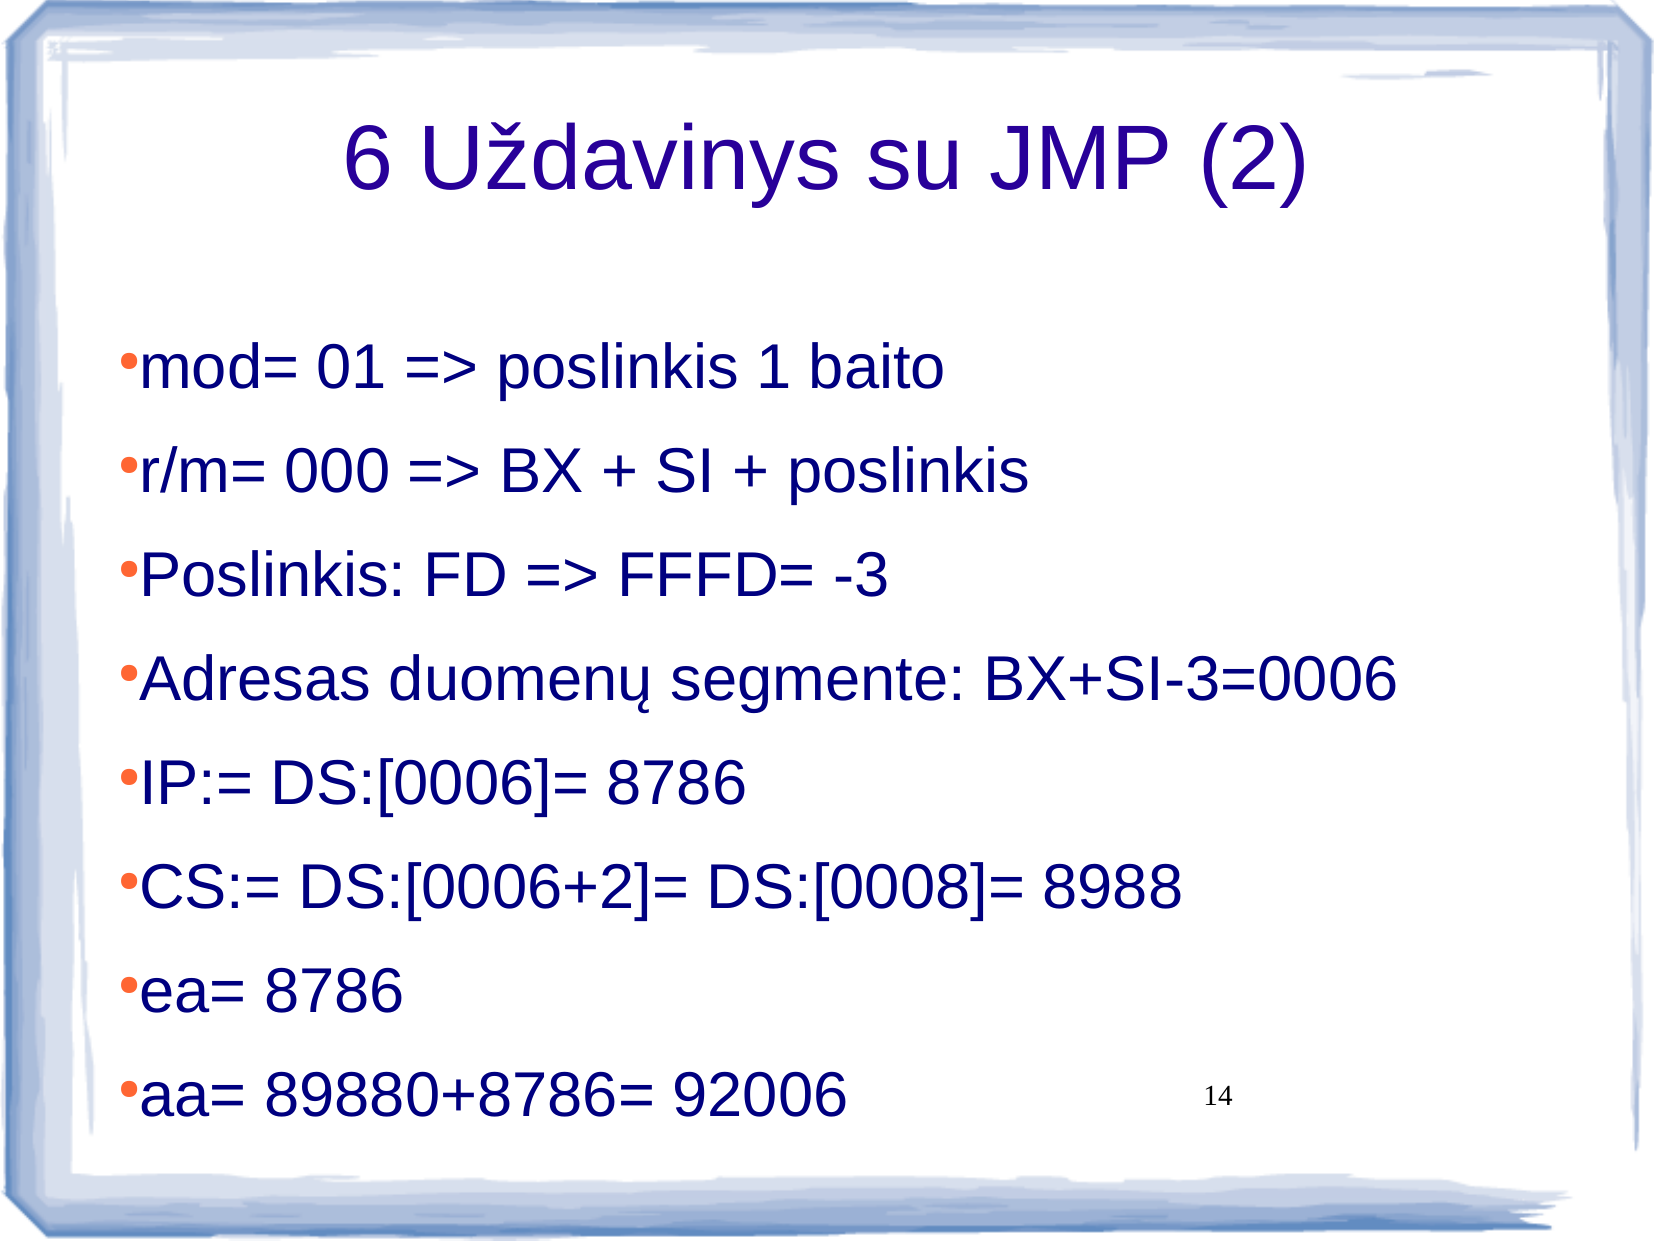

# 6 Uždavinys su JMP (2)
mod= 01 => poslinkis 1 baito
r/m= 000 => BX + SI + poslinkis
Poslinkis: FD => FFFD= -3
Adresas duomenų segmente: BX+SI-3=0006
IP:= DS:[0006]= 8786
CS:= DS:[0006+2]= DS:[0008]= 8988
ea= 8786
aa= 89880+8786= 92006